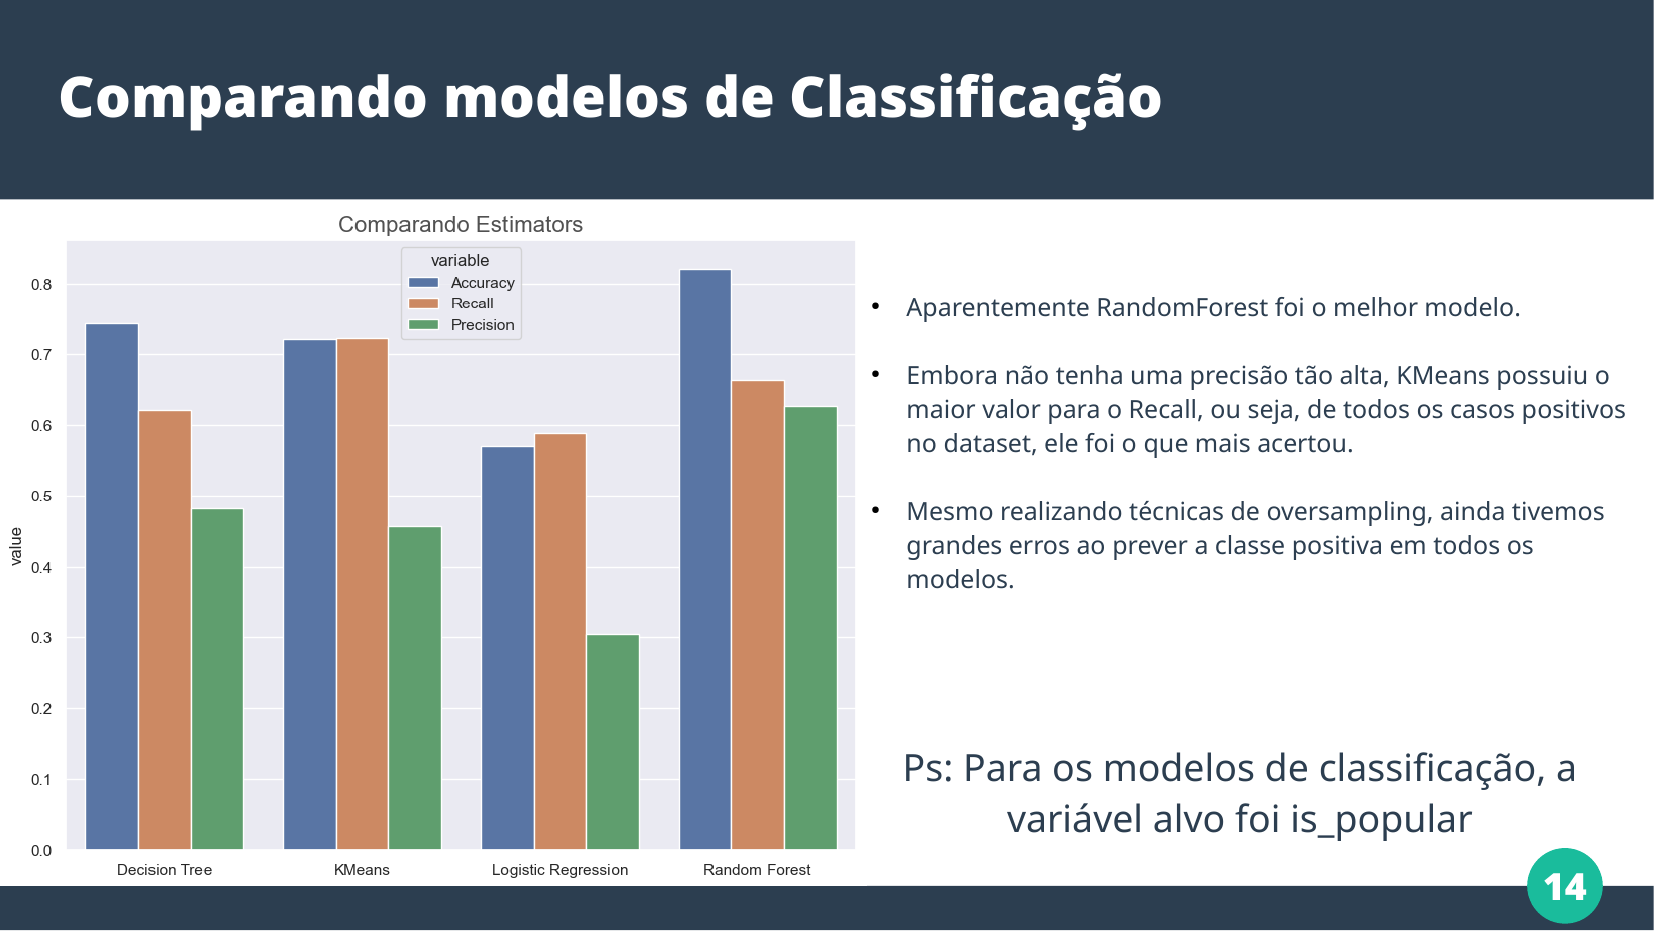

# Comparando modelos de Classificação
Aparentemente RandomForest foi o melhor modelo.
Embora não tenha uma precisão tão alta, KMeans possuiu o maior valor para o Recall, ou seja, de todos os casos positivos no dataset, ele foi o que mais acertou.
Mesmo realizando técnicas de oversampling, ainda tivemos grandes erros ao prever a classe positiva em todos os modelos.
Ps: Para os modelos de classificação, a variável alvo foi is_popular